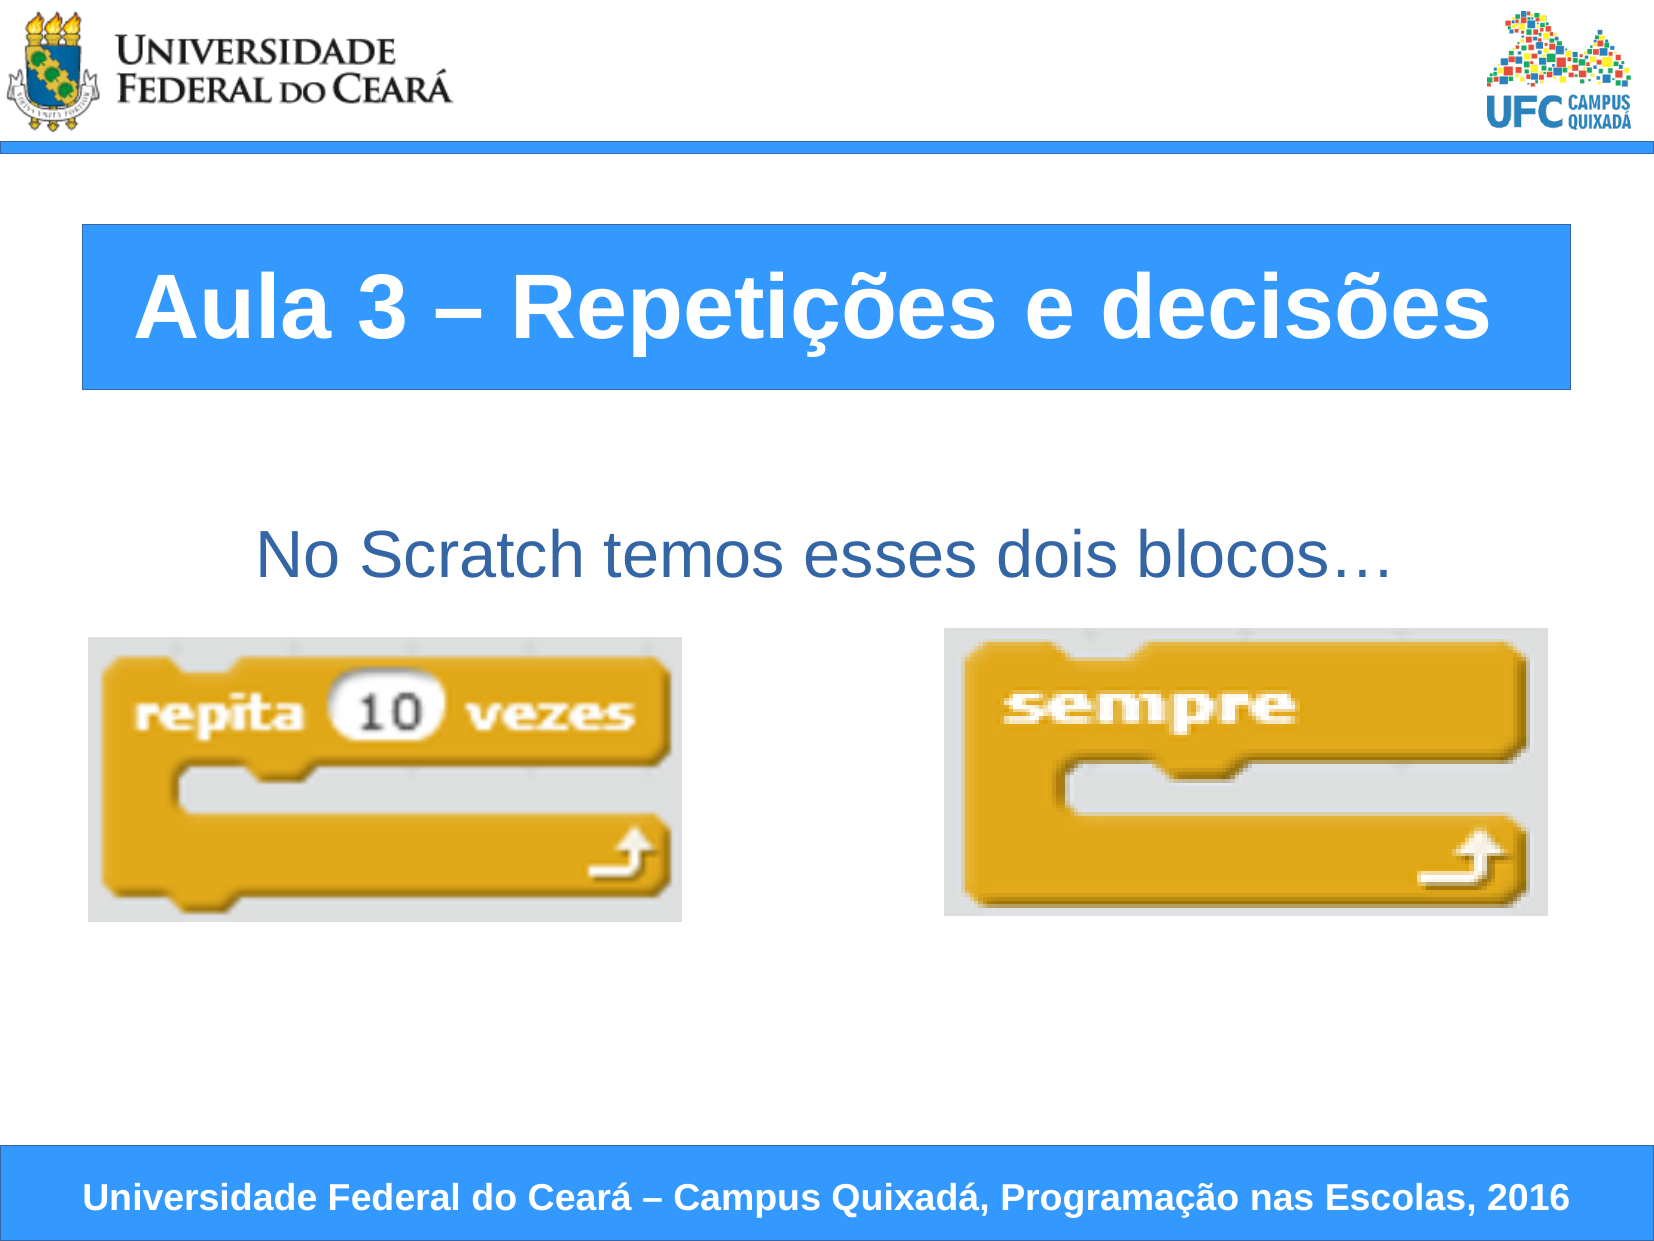

Aula 3 – Repetições e decisões
# No Scratch temos esses dois blocos…
Universidade Federal do Ceará – Campus Quixadá, Programação nas Escolas, 2016